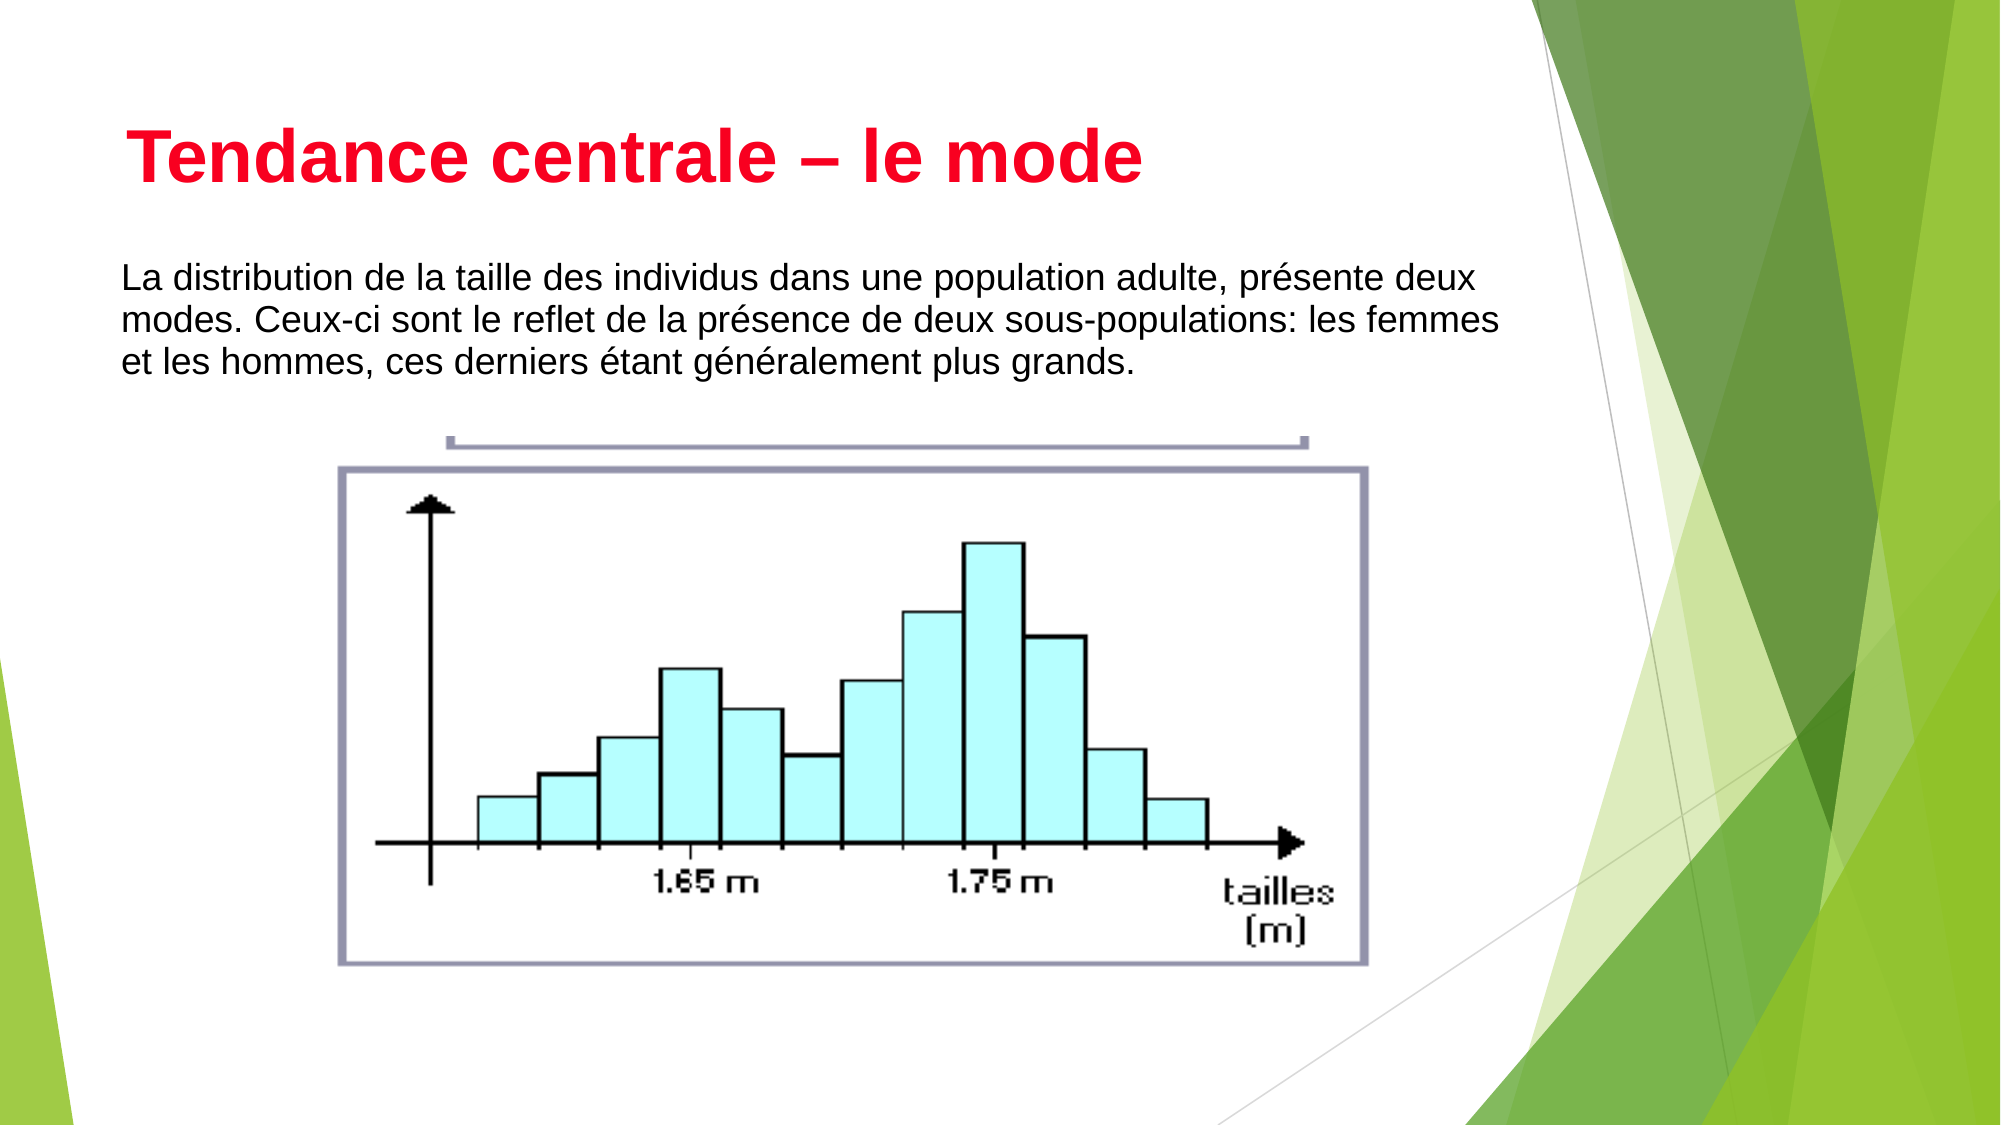

# Tendance centrale – le mode
La distribution de la taille des individus dans une population adulte, présente deux modes. Ceux-ci sont le reflet de la présence de deux sous-populations: les femmes et les hommes, ces derniers étant généralement plus grands.